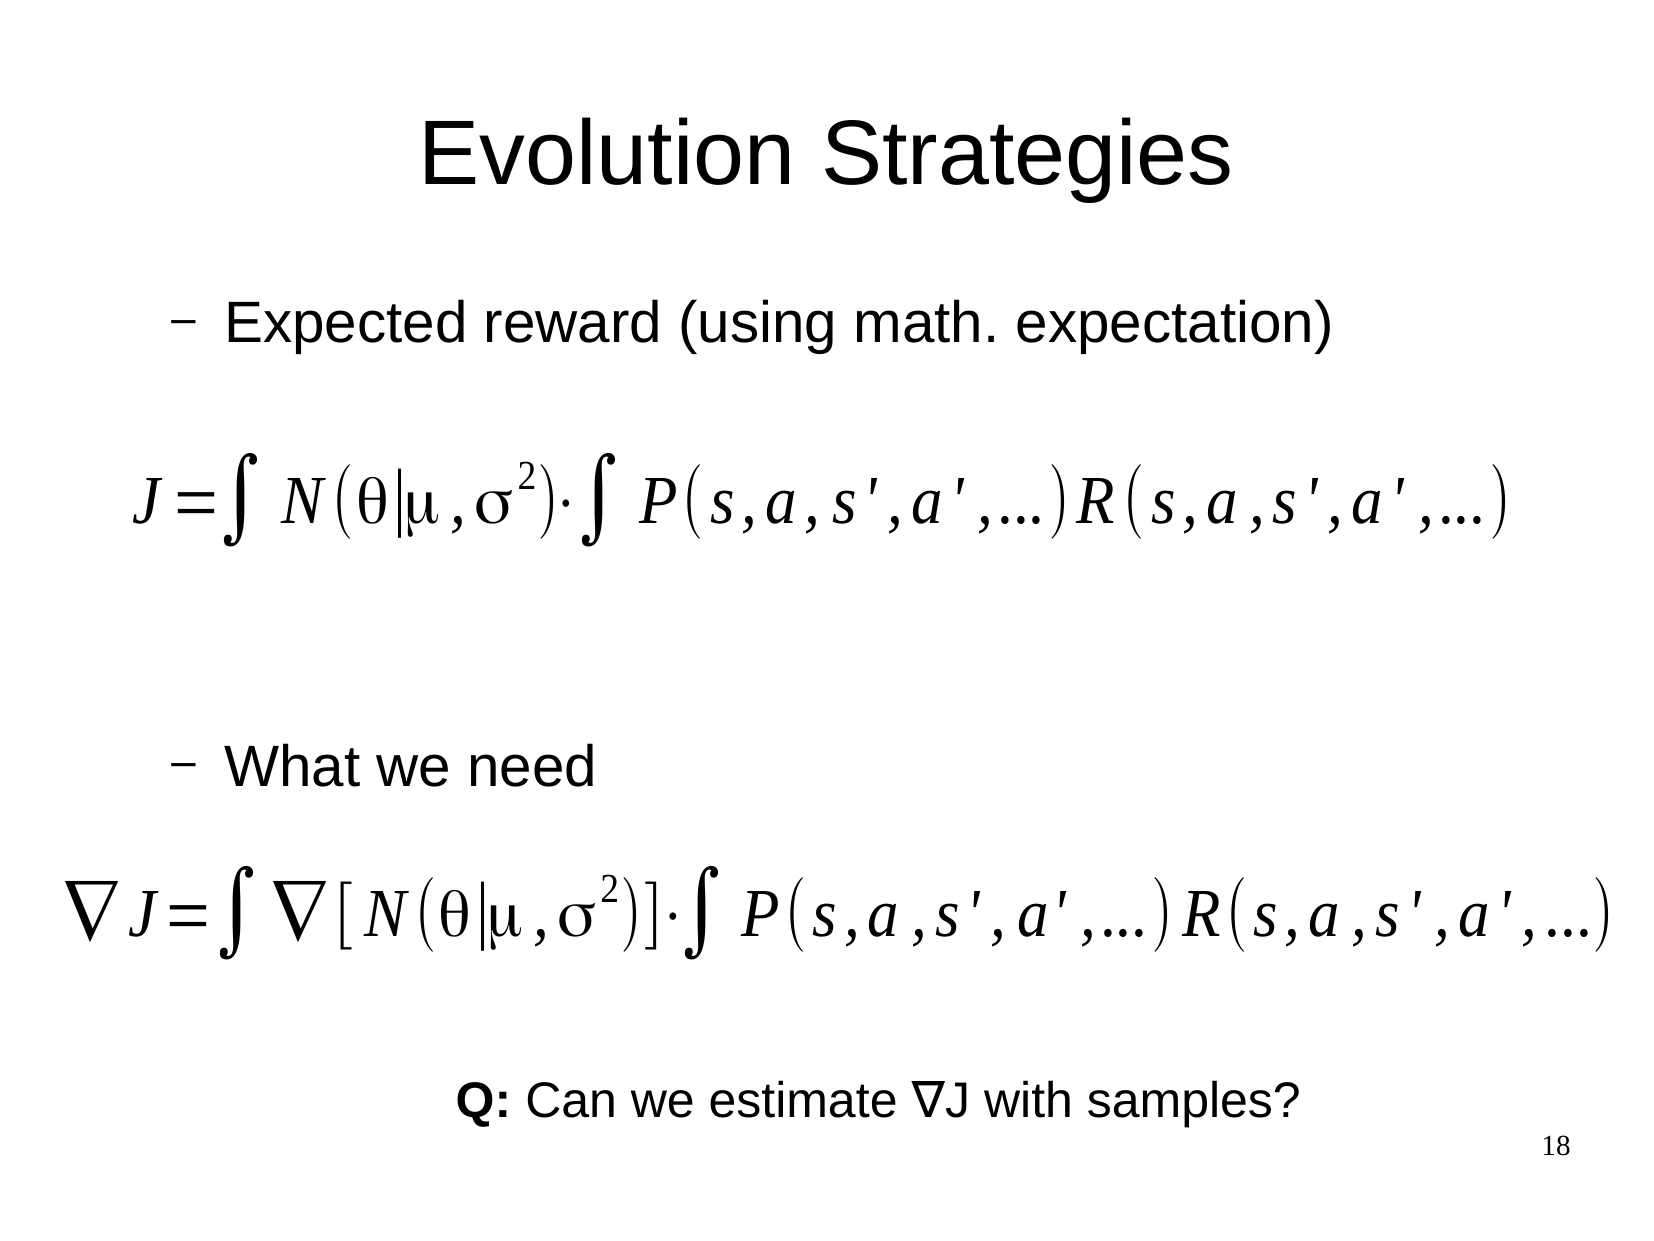

# Evolution Strategies
Expected reward (using math. expectation)
What we need
Q: Can we estimate ∇J with samples?
18